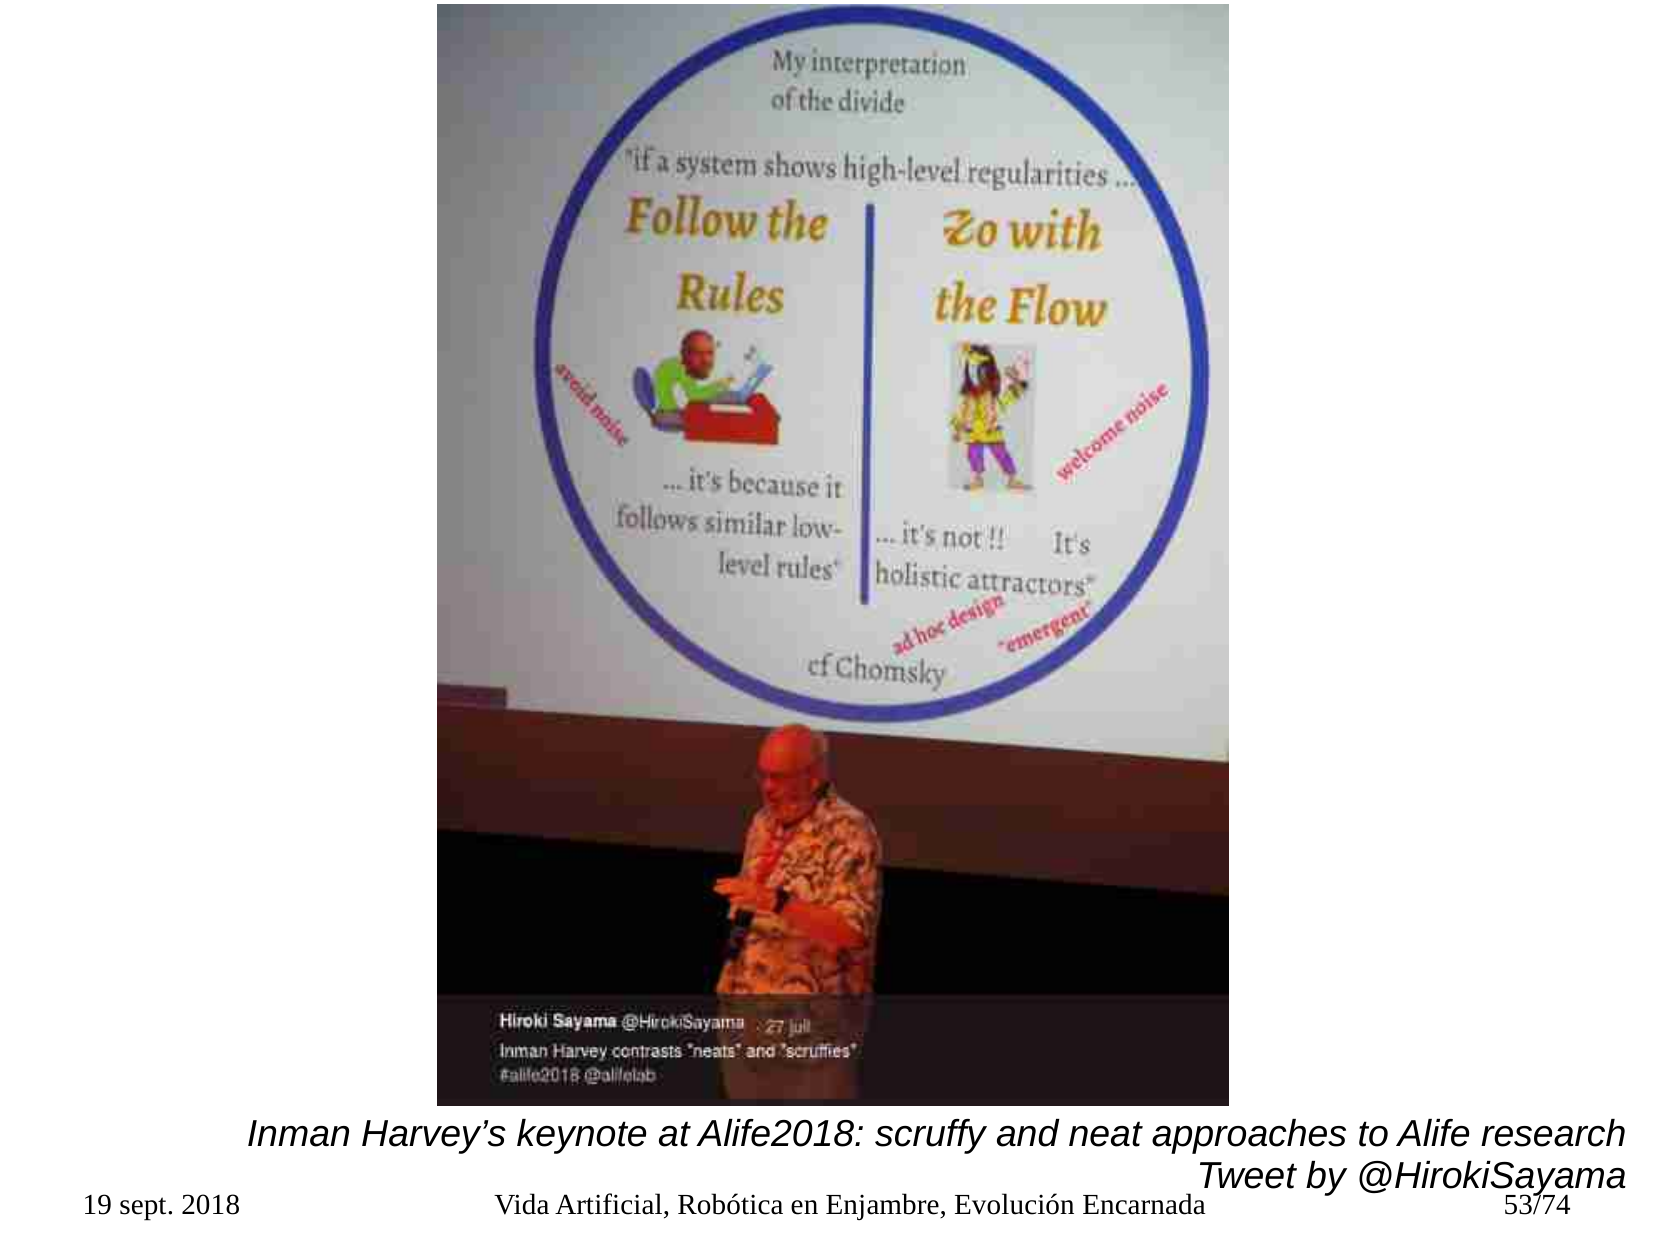

Inman Harvey’s keynote at Alife2018: scruffy and neat approaches to Alife research
Tweet by @HirokiSayama
19 sept. 2018
Vida Artificial, Robótica en Enjambre, Evolución Encarnada
53